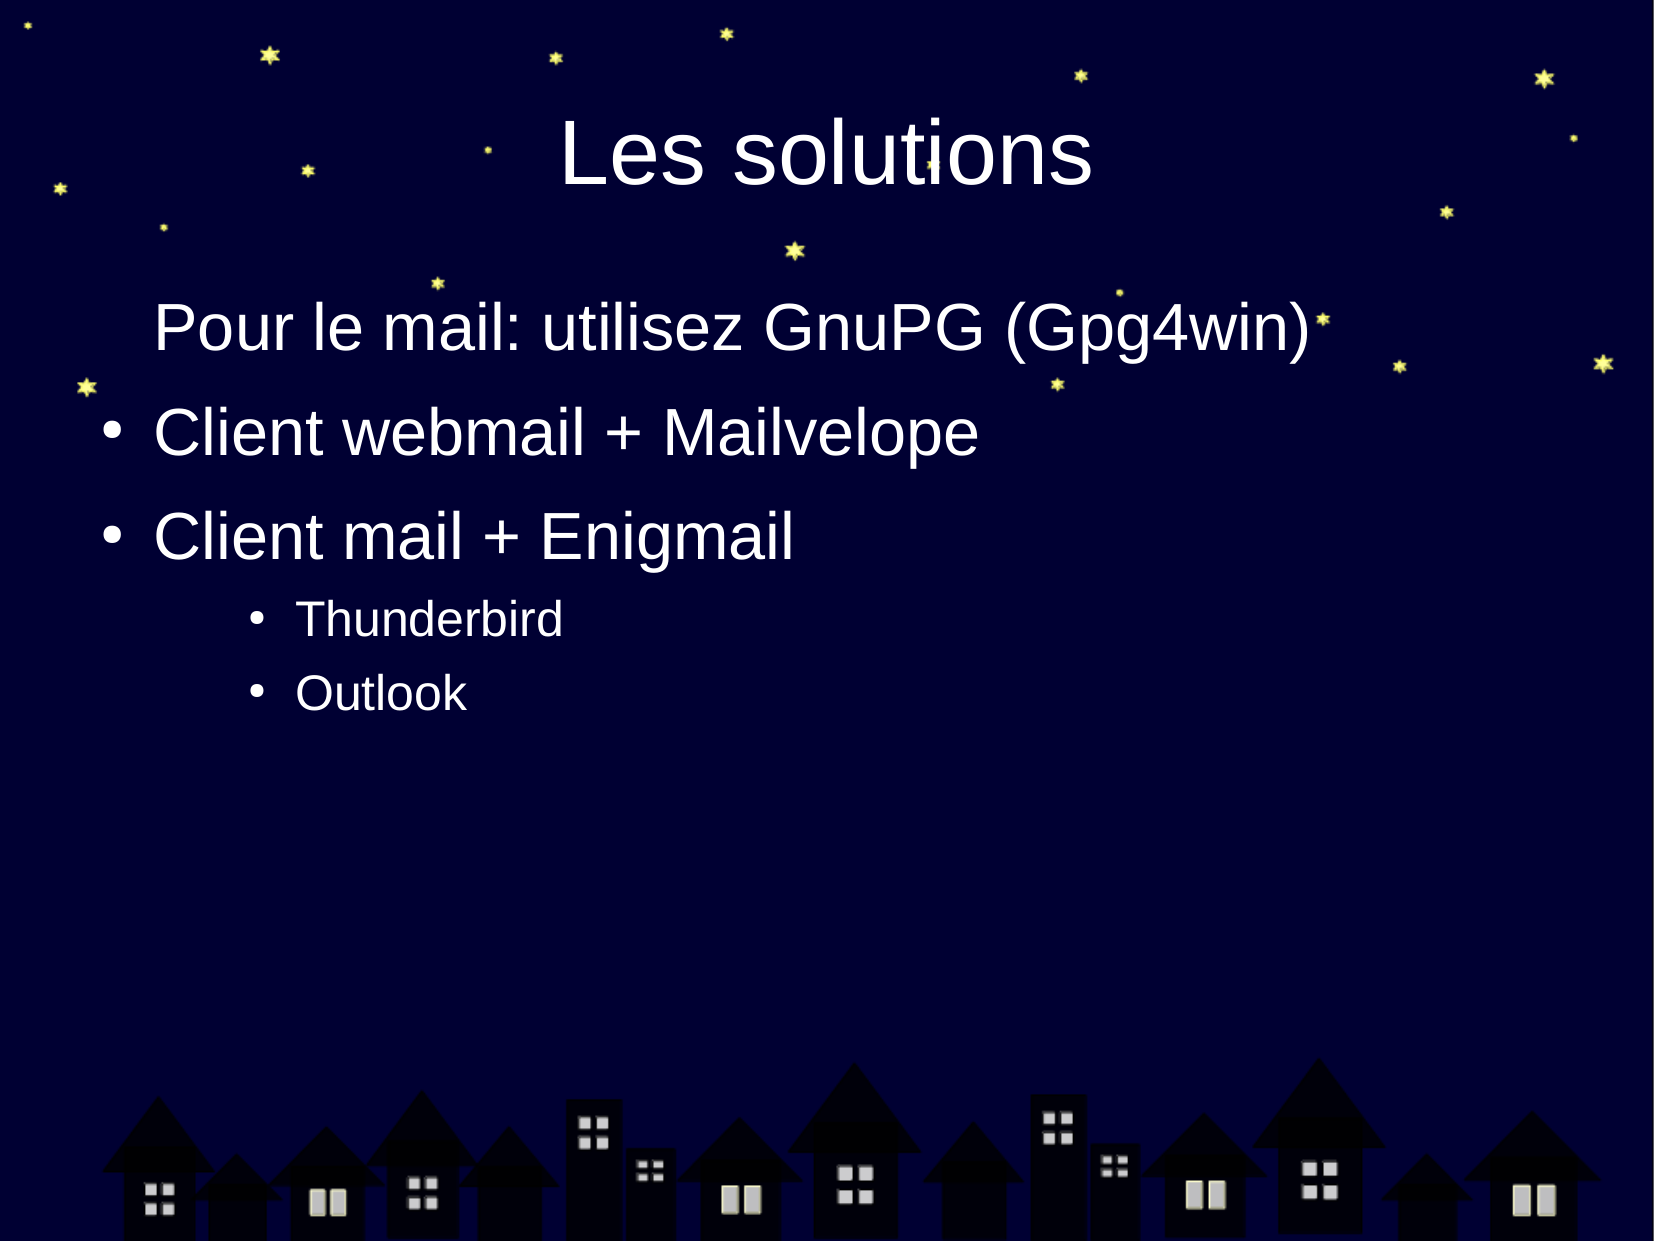

# Les solutions
Pour le mail: utilisez GnuPG (Gpg4win)
Client webmail + Mailvelope
Client mail + Enigmail
Thunderbird
Outlook